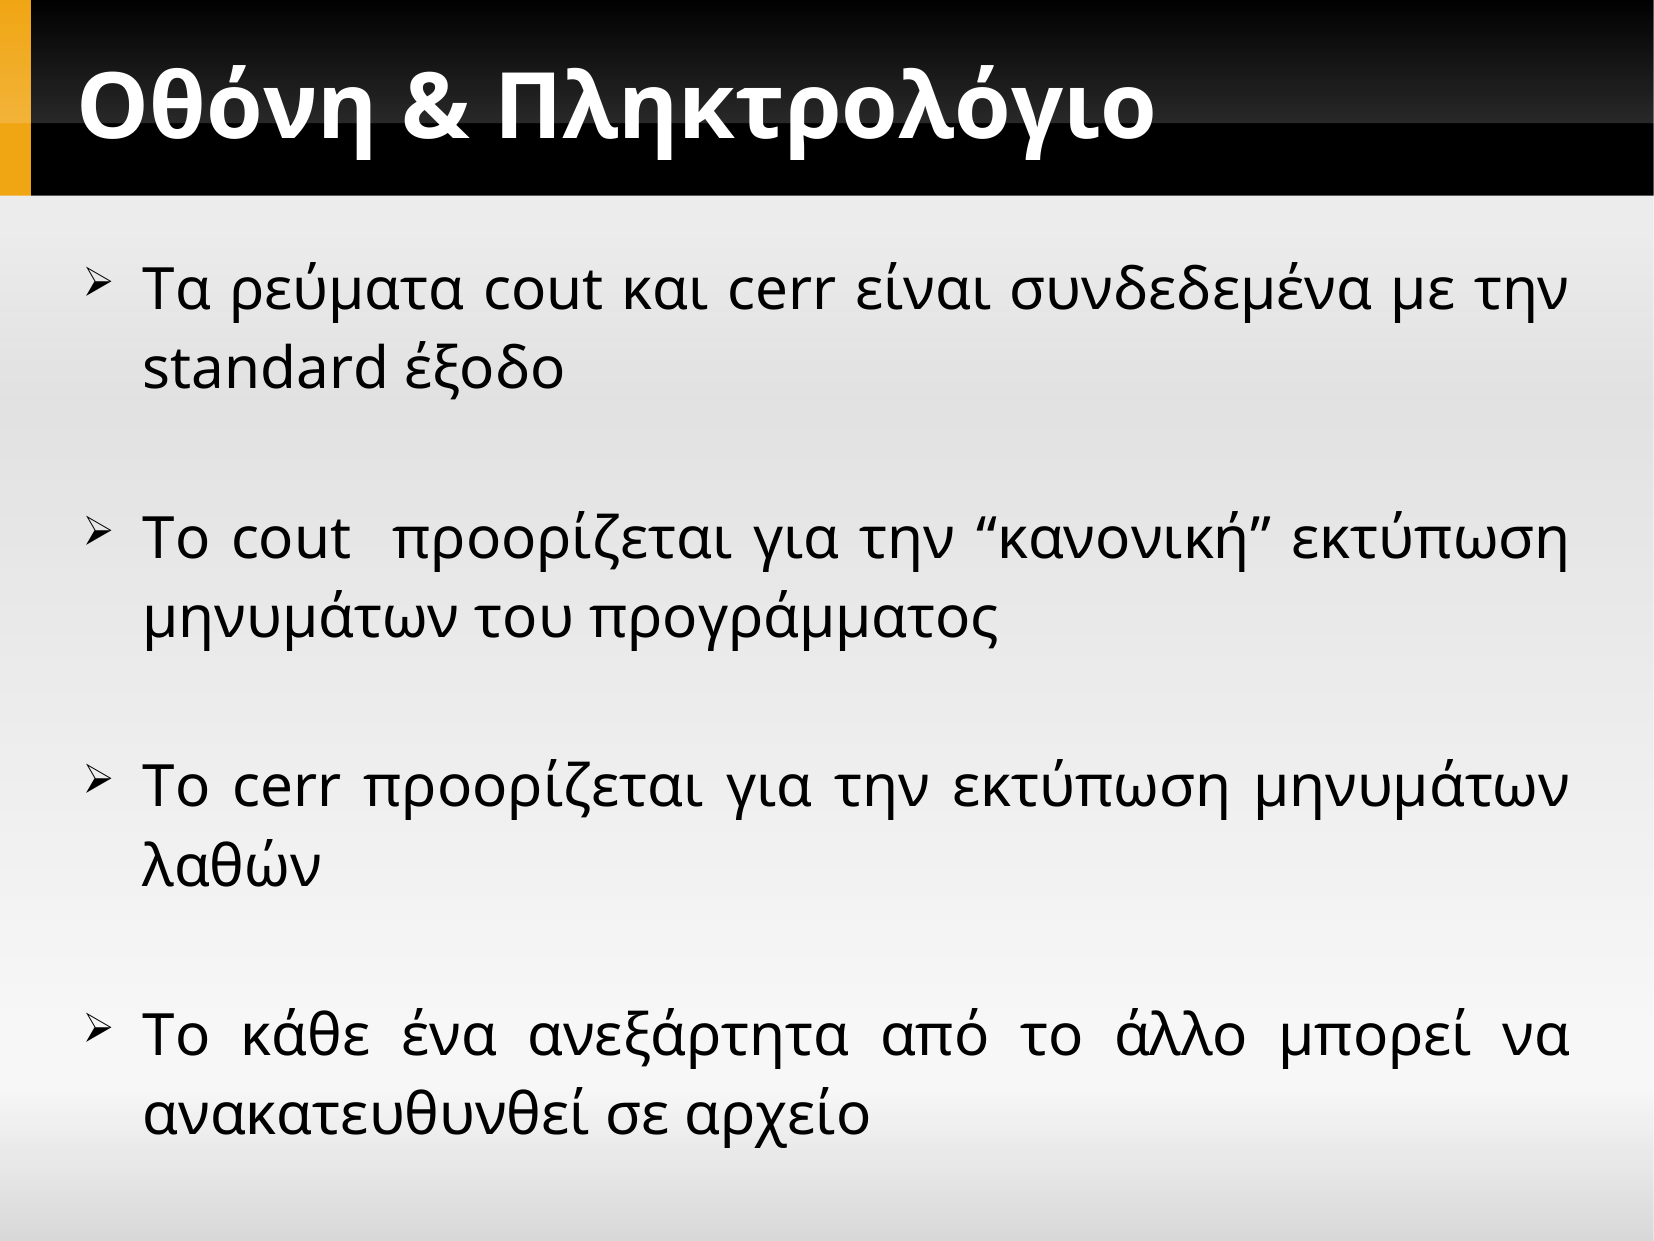

# Οθόνη & Πληκτρολόγιο
Τα ρεύματα cout και cerr είναι συνδεδεμένα με την standard έξοδο
Το cout προορίζεται για την “κανονική” εκτύπωση μηνυμάτων του προγράμματος
Το cerr προορίζεται για την εκτύπωση μηνυμάτων λαθών
Το κάθε ένα ανεξάρτητα από το άλλο μπορεί να ανακατευθυνθεί σε αρχείο